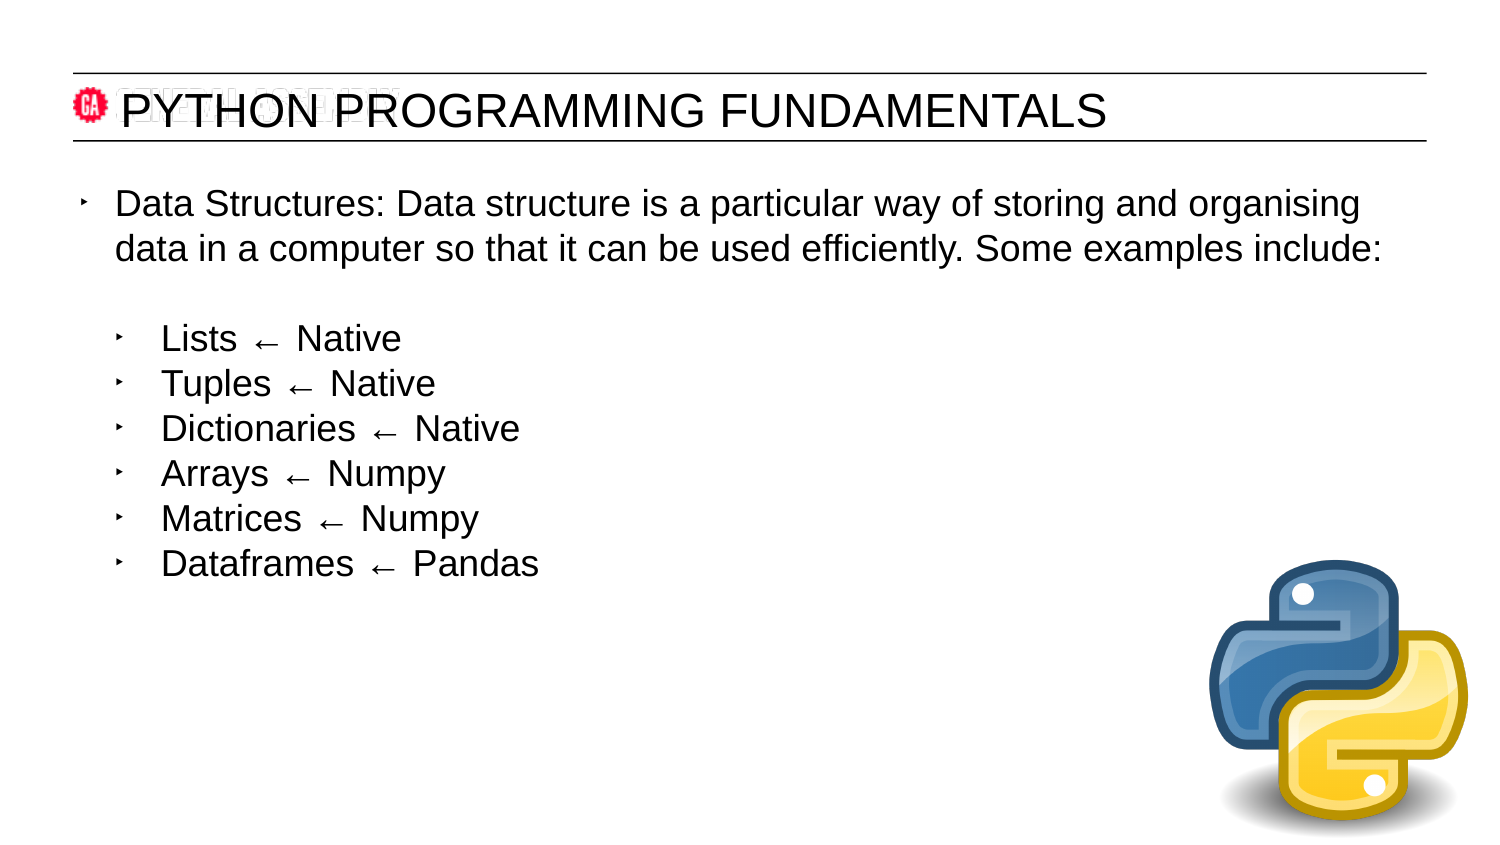

PYTHON PROGRAMMING FUNDAMENTALS
Data Structures: Data structure is a particular way of storing and organising data in a computer so that it can be used efficiently. Some examples include:
 Lists ← Native
 Tuples ← Native
 Dictionaries ← Native
 Arrays ← Numpy
 Matrices ← Numpy
 Dataframes ← Pandas